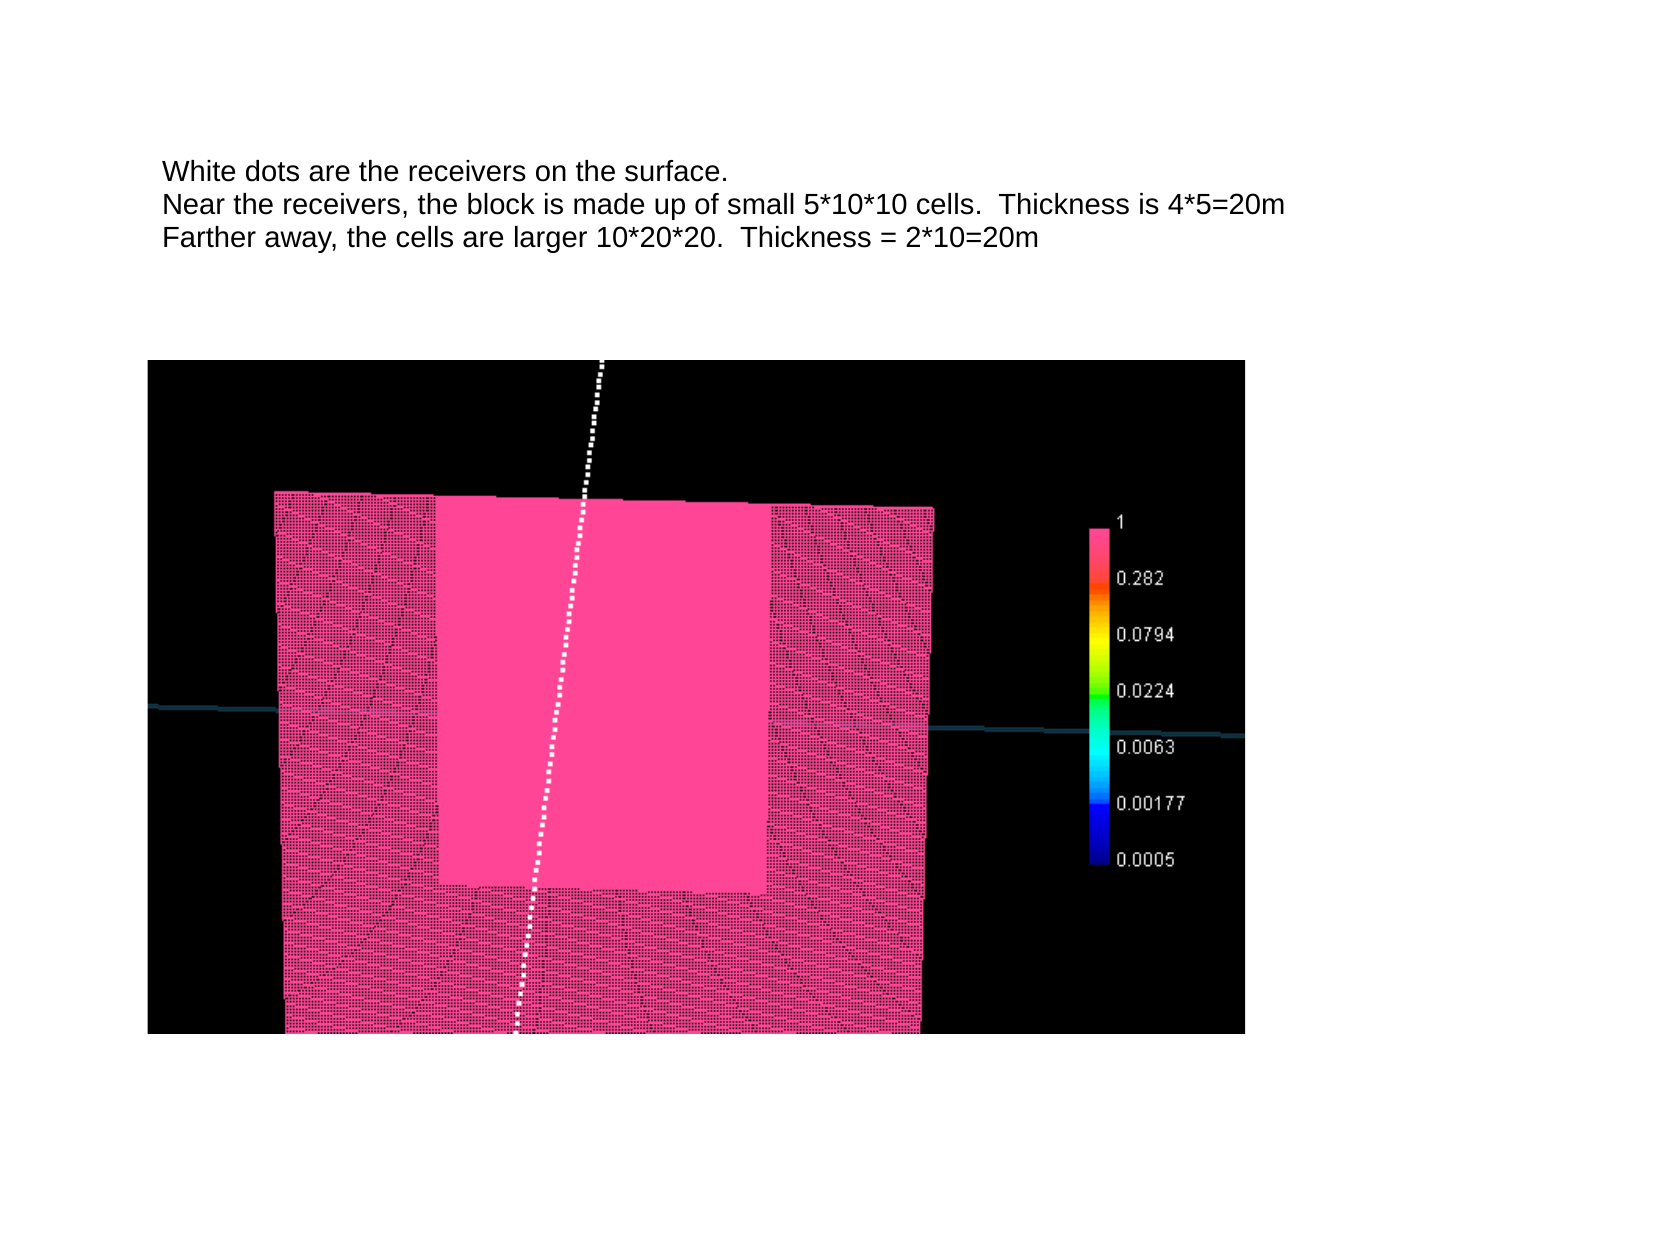

White dots are the receivers on the surface.
Near the receivers, the block is made up of small 5*10*10 cells. Thickness is 4*5=20m
Farther away, the cells are larger 10*20*20. Thickness = 2*10=20m